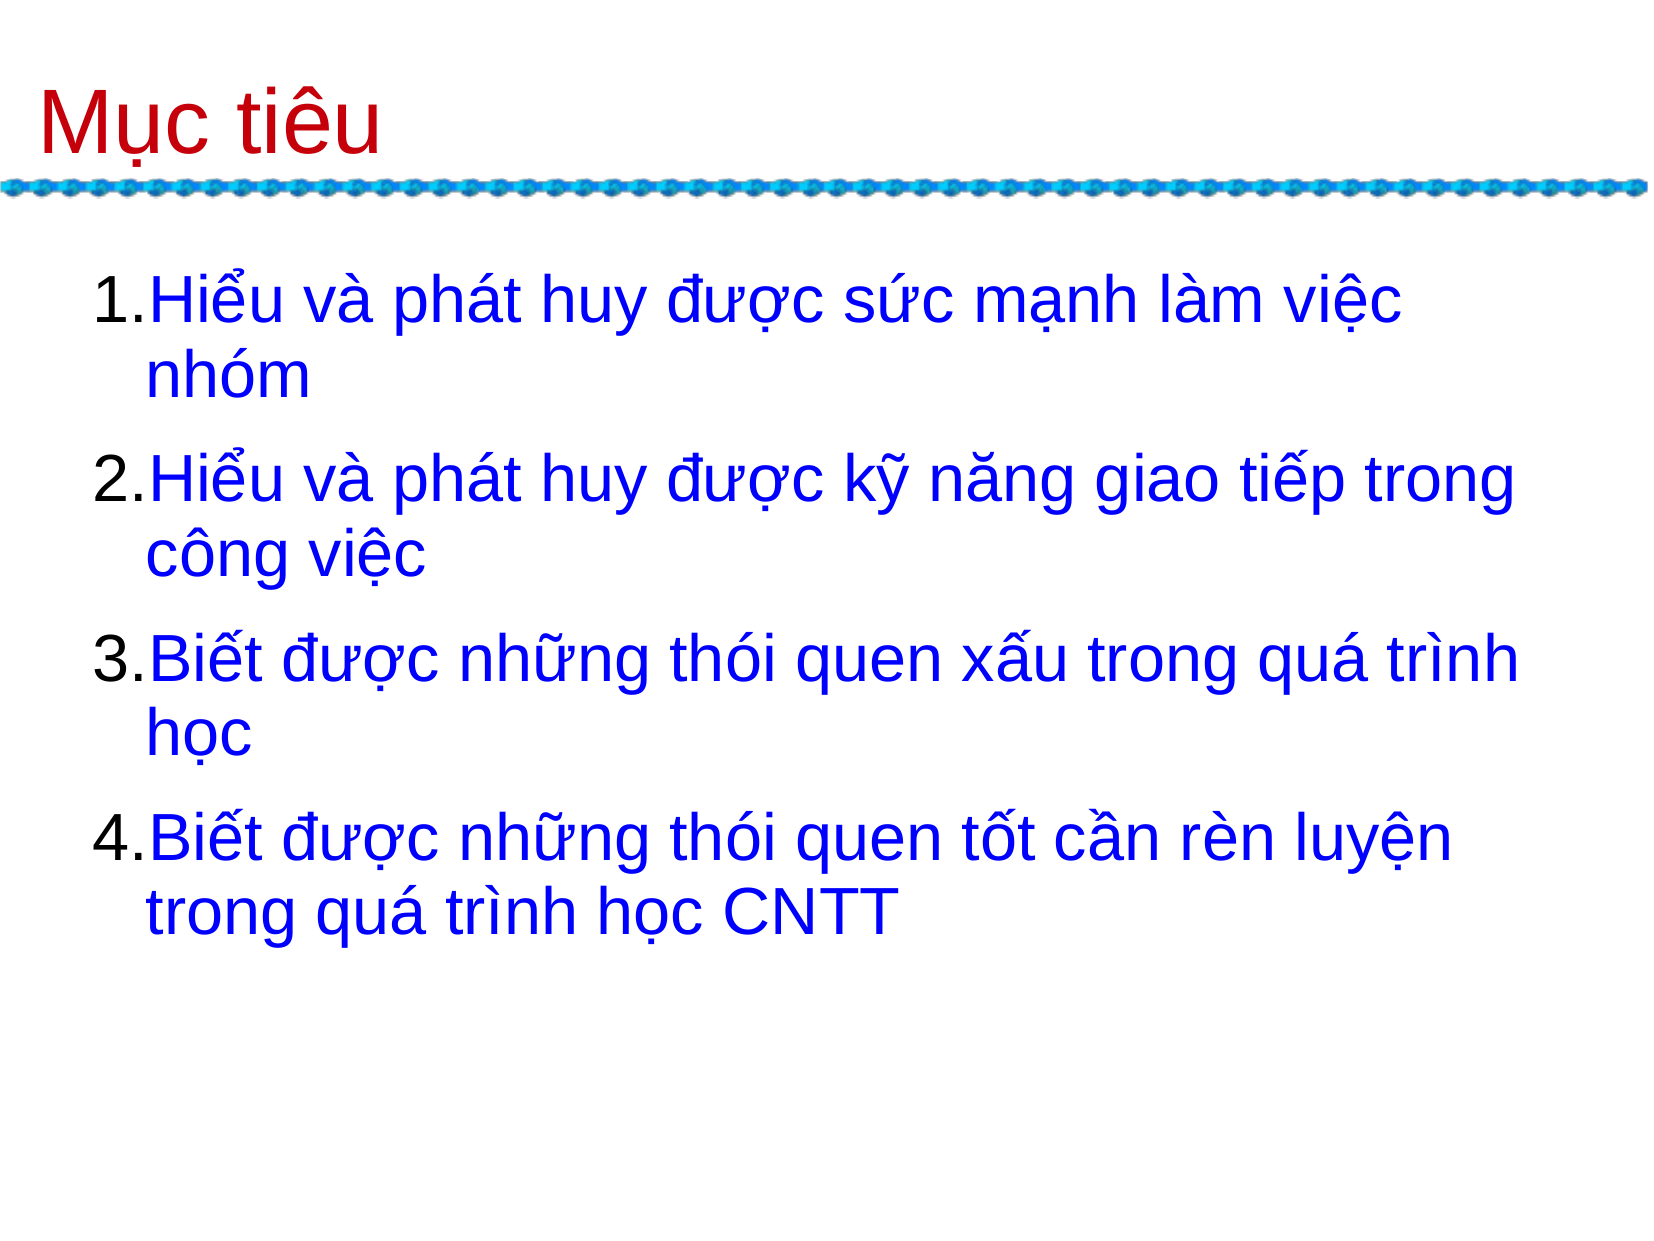

# Mục tiêu
Hiểu và phát huy được sức mạnh làm việc nhóm
Hiểu và phát huy được kỹ năng giao tiếp trong công việc
Biết được những thói quen xấu trong quá trình học
Biết được những thói quen tốt cần rèn luyện trong quá trình học CNTT